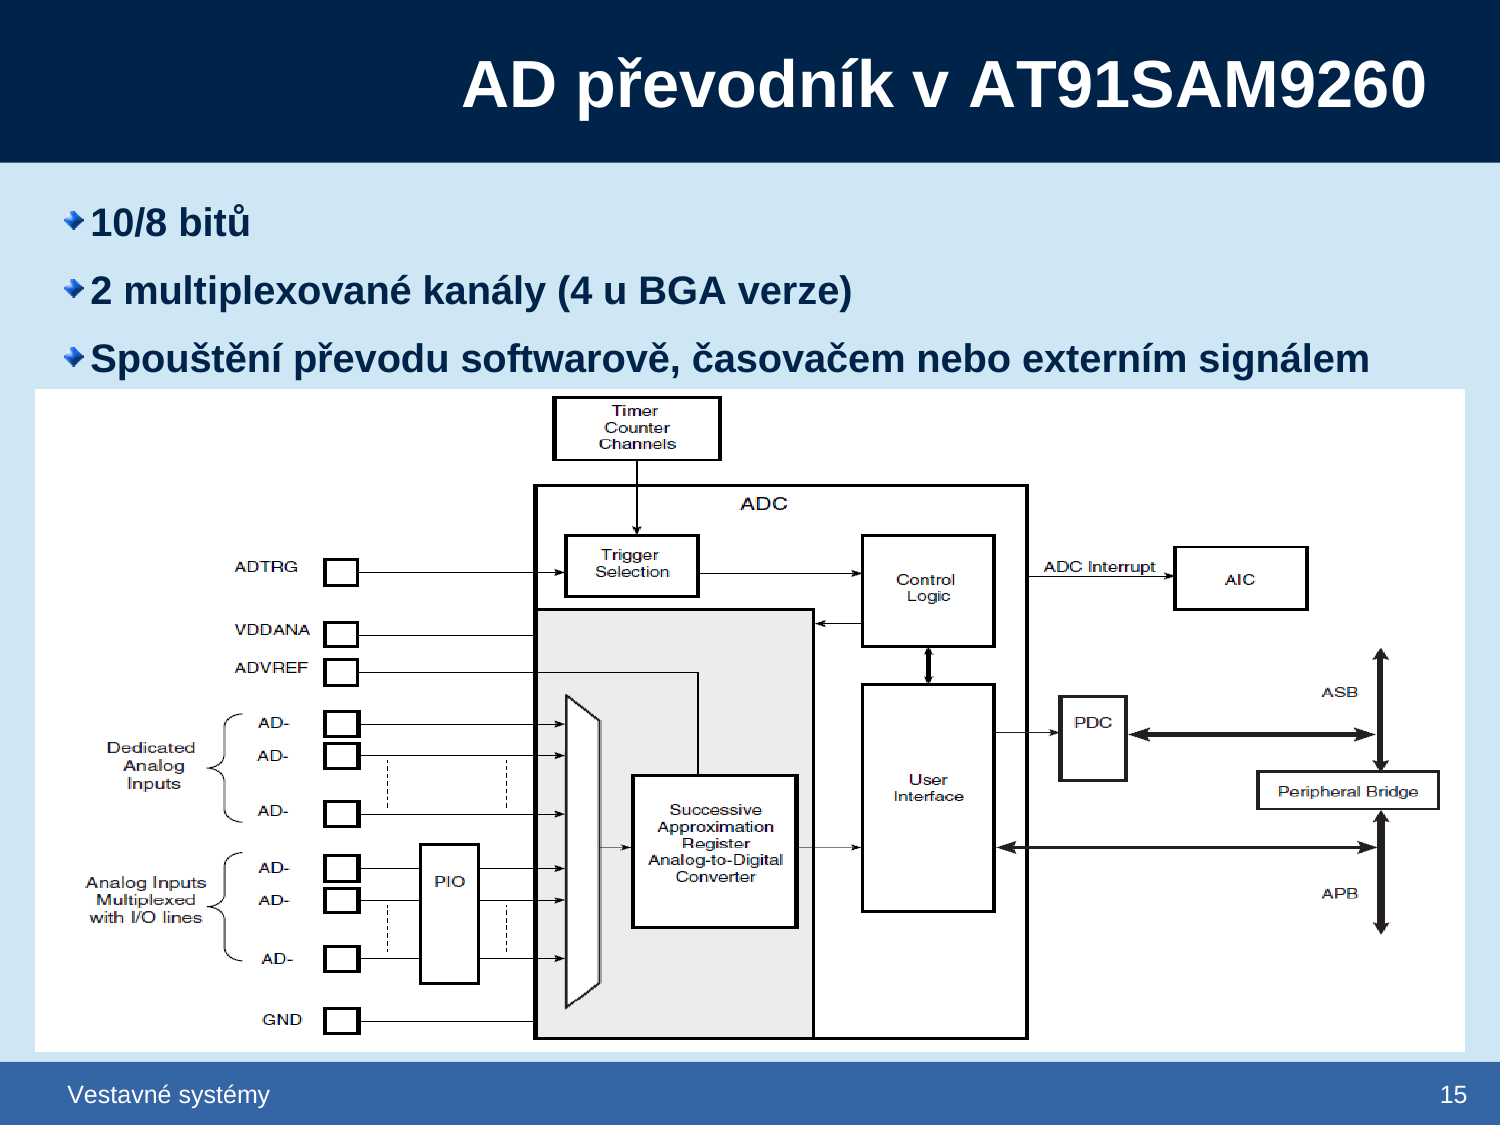

# AD převodník v AT91SAM9260
10/8 bitů
2 multiplexované kanály (4 u BGA verze)
Spouštění převodu softwarově, časovačem nebo externím signálem